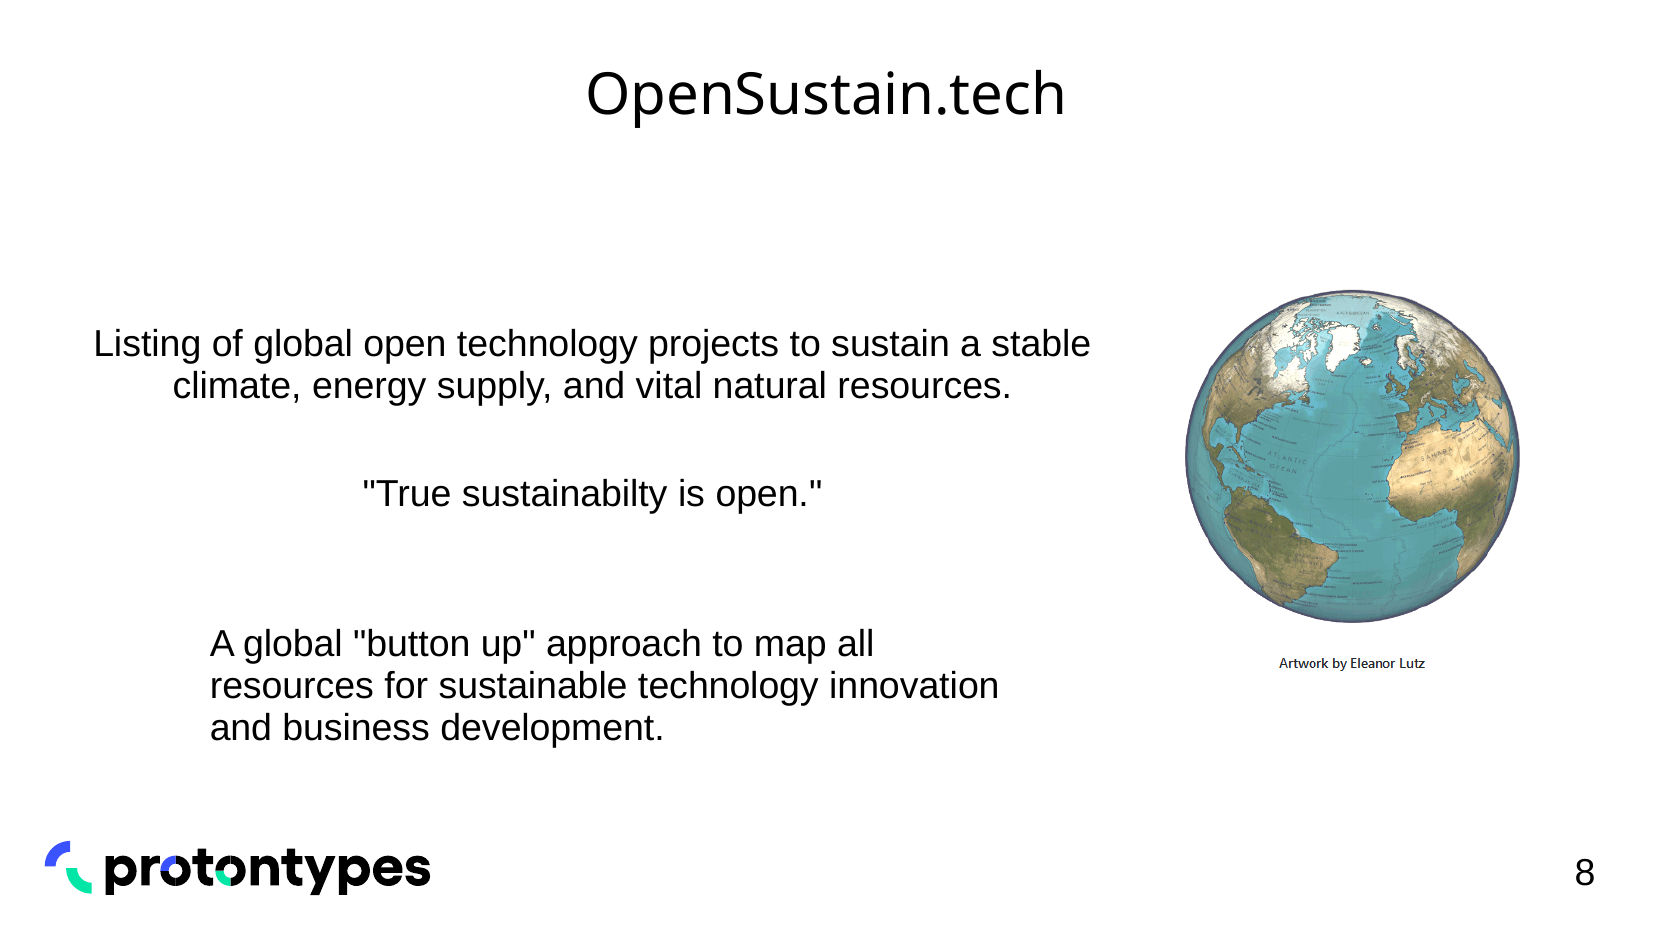

# OpenSustain.tech
Listing of global open technology projects to sustain a stable climate, energy supply, and vital natural resources.
"True sustainabilty is open."
A global "button up" approach to map all resources for sustainable technology innovation and business development.
8